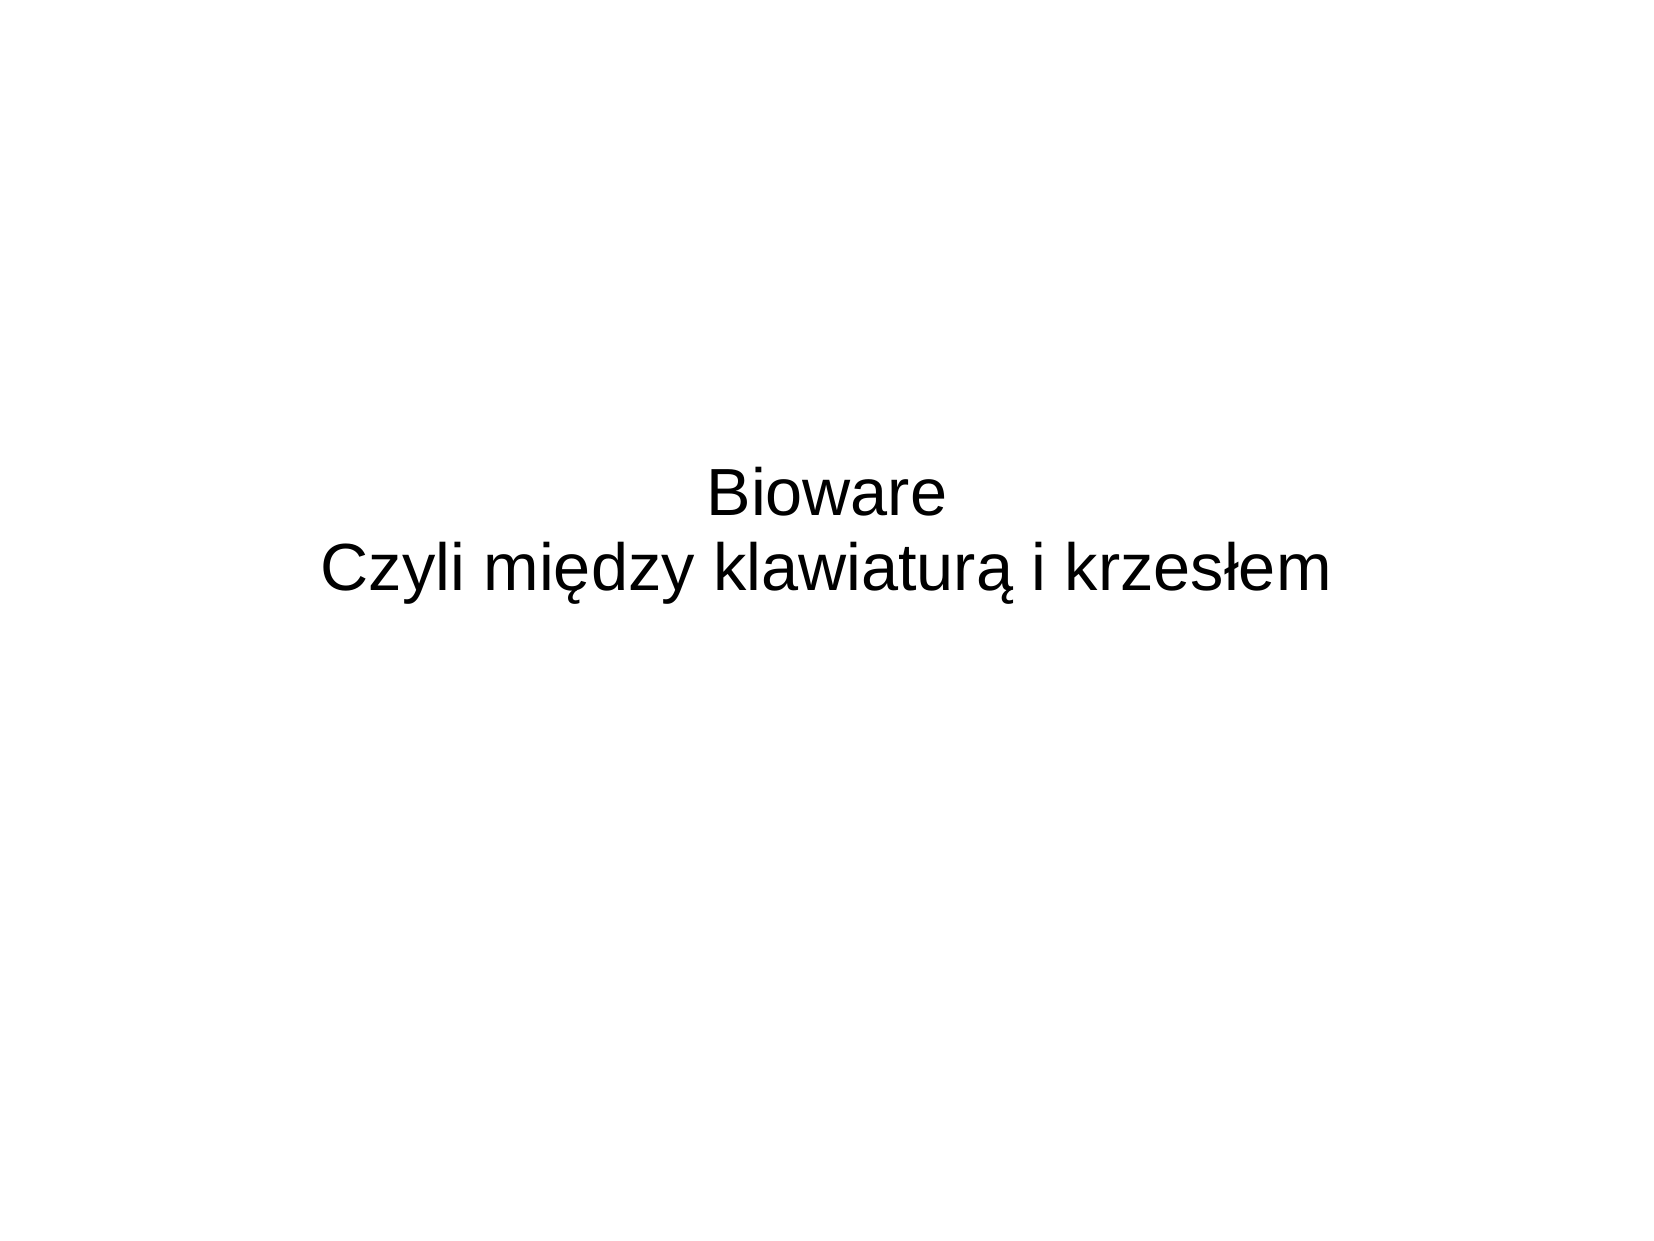

# Bioware
Czyli między klawiaturą i krzesłem